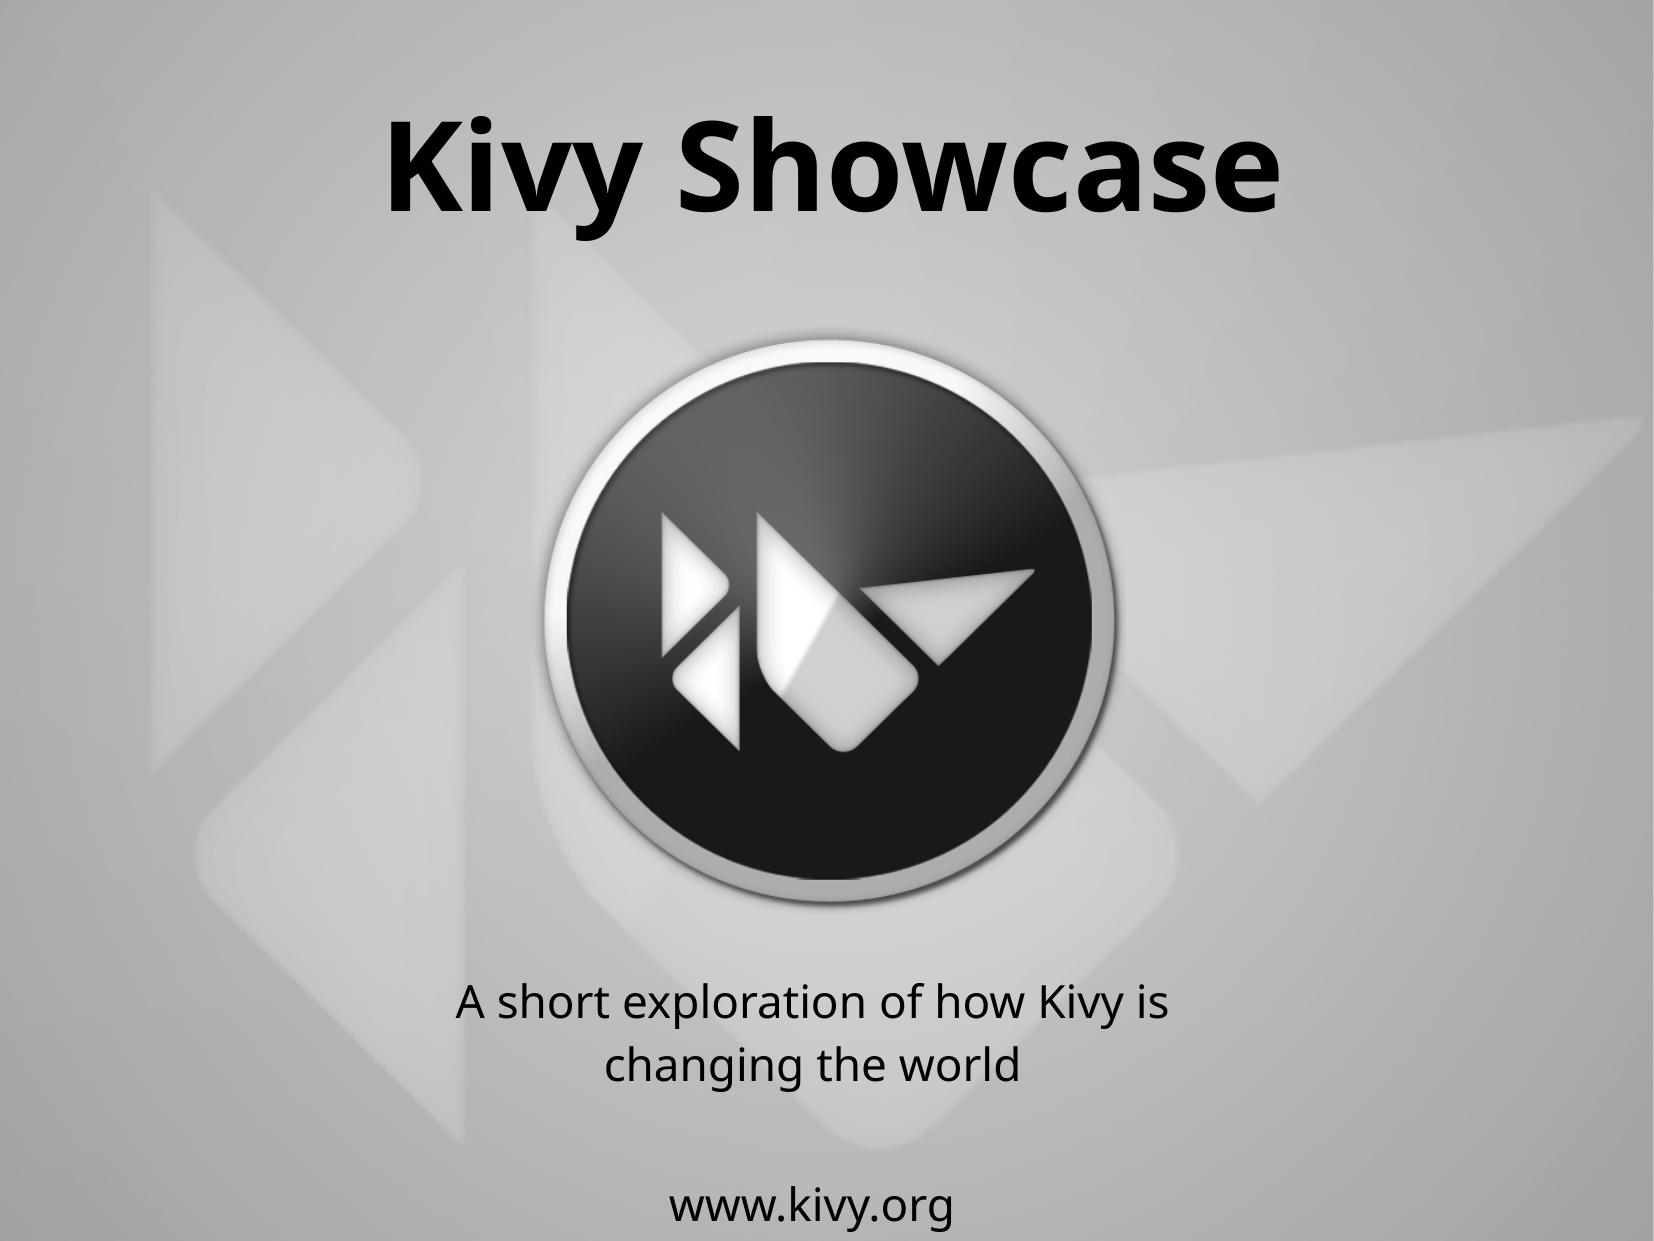

# Kivy Showcase
A short exploration of how Kivy is
changing the world
www.kivy.org